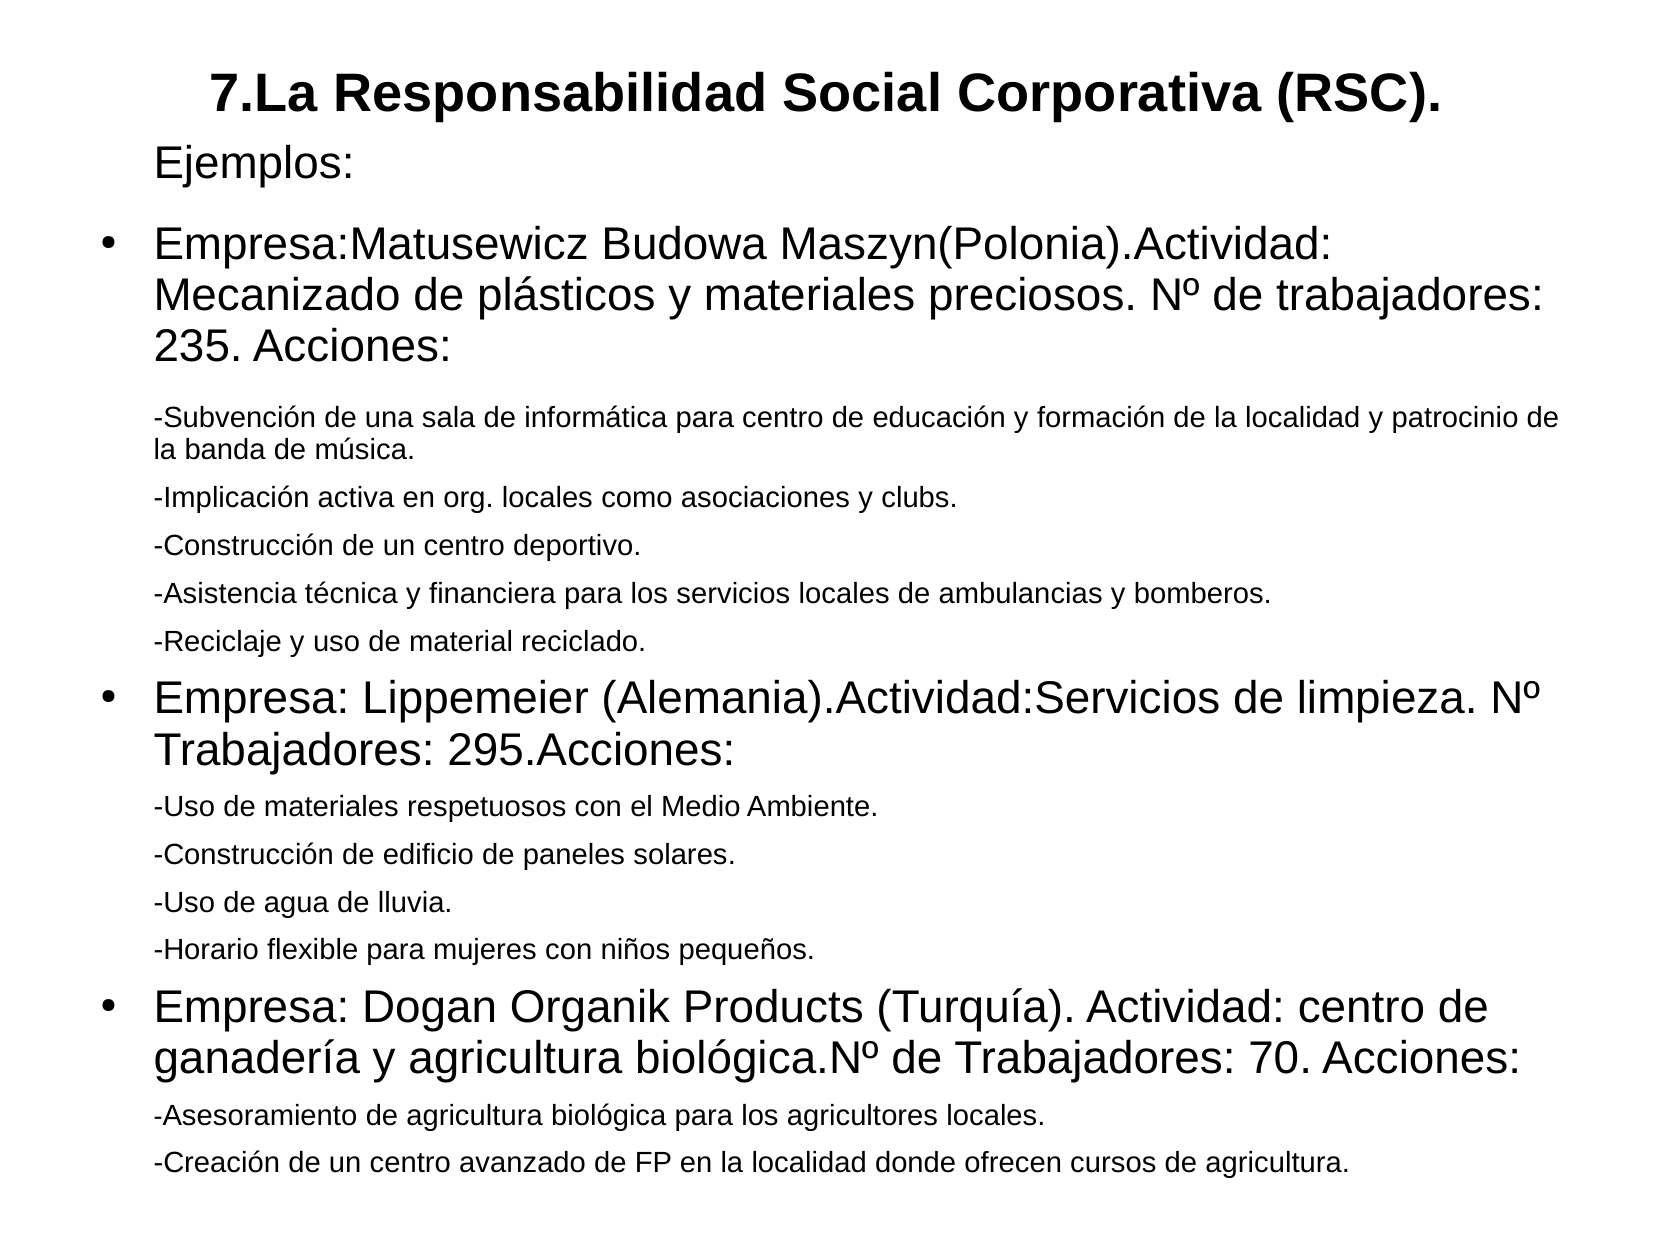

# 7.La Responsabilidad Social Corporativa (RSC).
Ejemplos:
Empresa:Matusewicz Budowa Maszyn(Polonia).Actividad: Mecanizado de plásticos y materiales preciosos. Nº de trabajadores: 235. Acciones:
-Subvención de una sala de informática para centro de educación y formación de la localidad y patrocinio de la banda de música.
-Implicación activa en org. locales como asociaciones y clubs.
-Construcción de un centro deportivo.
-Asistencia técnica y financiera para los servicios locales de ambulancias y bomberos.
-Reciclaje y uso de material reciclado.
Empresa: Lippemeier (Alemania).Actividad:Servicios de limpieza. Nº Trabajadores: 295.Acciones:
-Uso de materiales respetuosos con el Medio Ambiente.
-Construcción de edificio de paneles solares.
-Uso de agua de lluvia.
-Horario flexible para mujeres con niños pequeños.
Empresa: Dogan Organik Products (Turquía). Actividad: centro de ganadería y agricultura biológica.Nº de Trabajadores: 70. Acciones:
-Asesoramiento de agricultura biológica para los agricultores locales.
-Creación de un centro avanzado de FP en la localidad donde ofrecen cursos de agricultura.